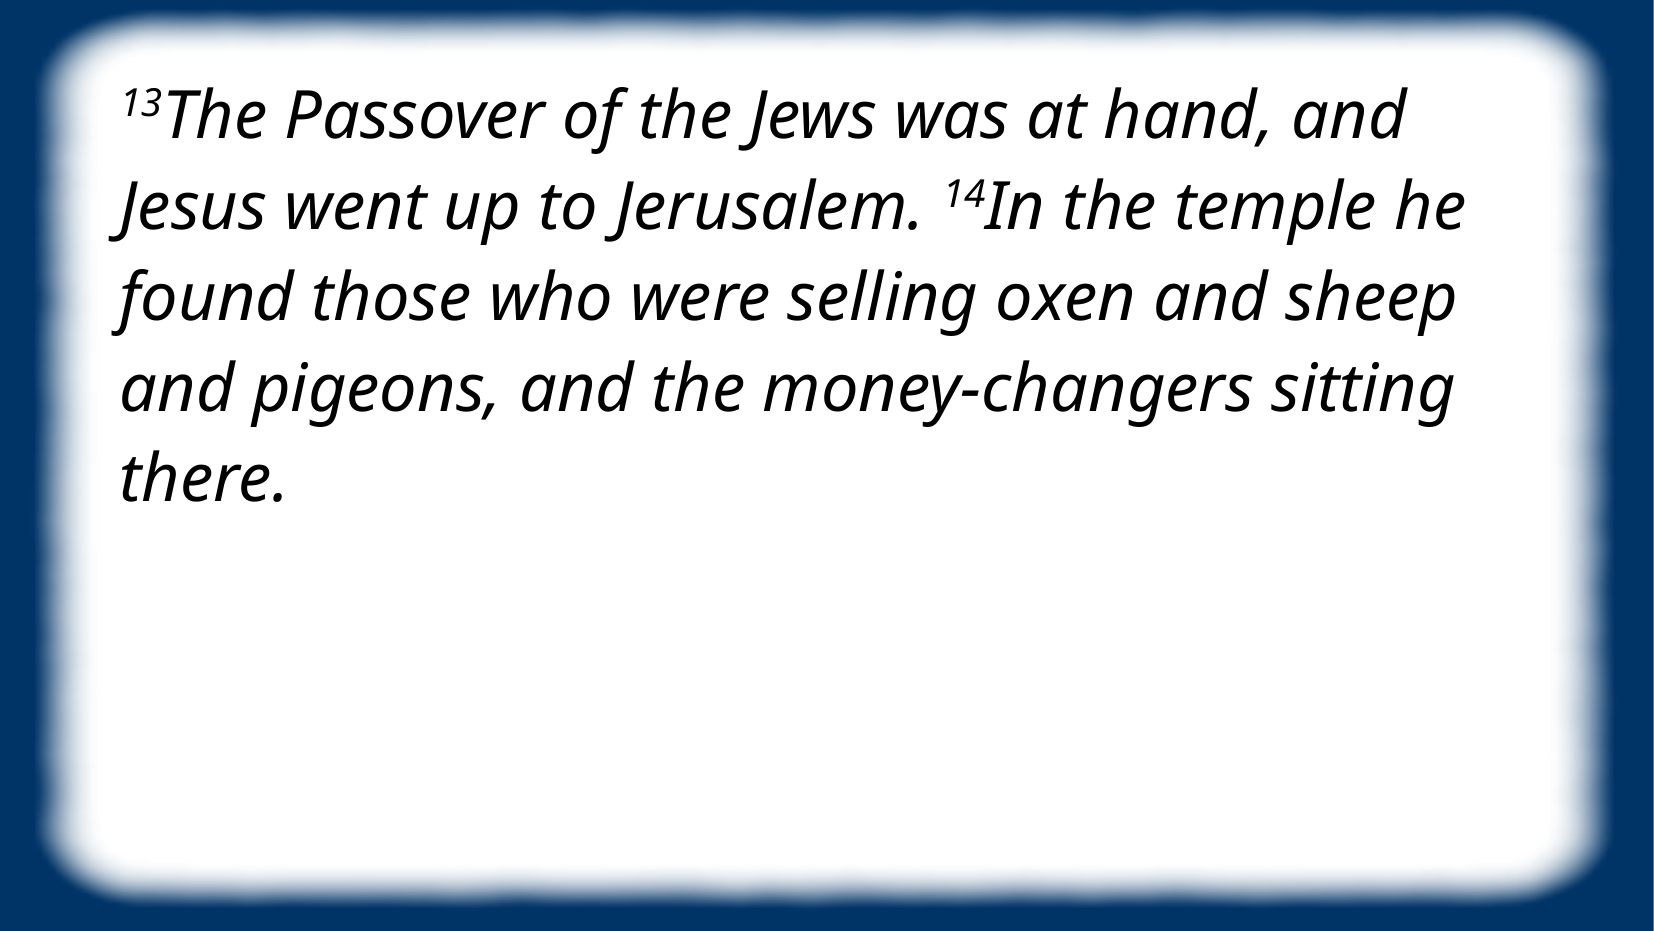

13The Passover of the Jews was at hand, and Jesus went up to Jerusalem. 14In the temple he found those who were selling oxen and sheep and pigeons, and the money-changers sitting there.